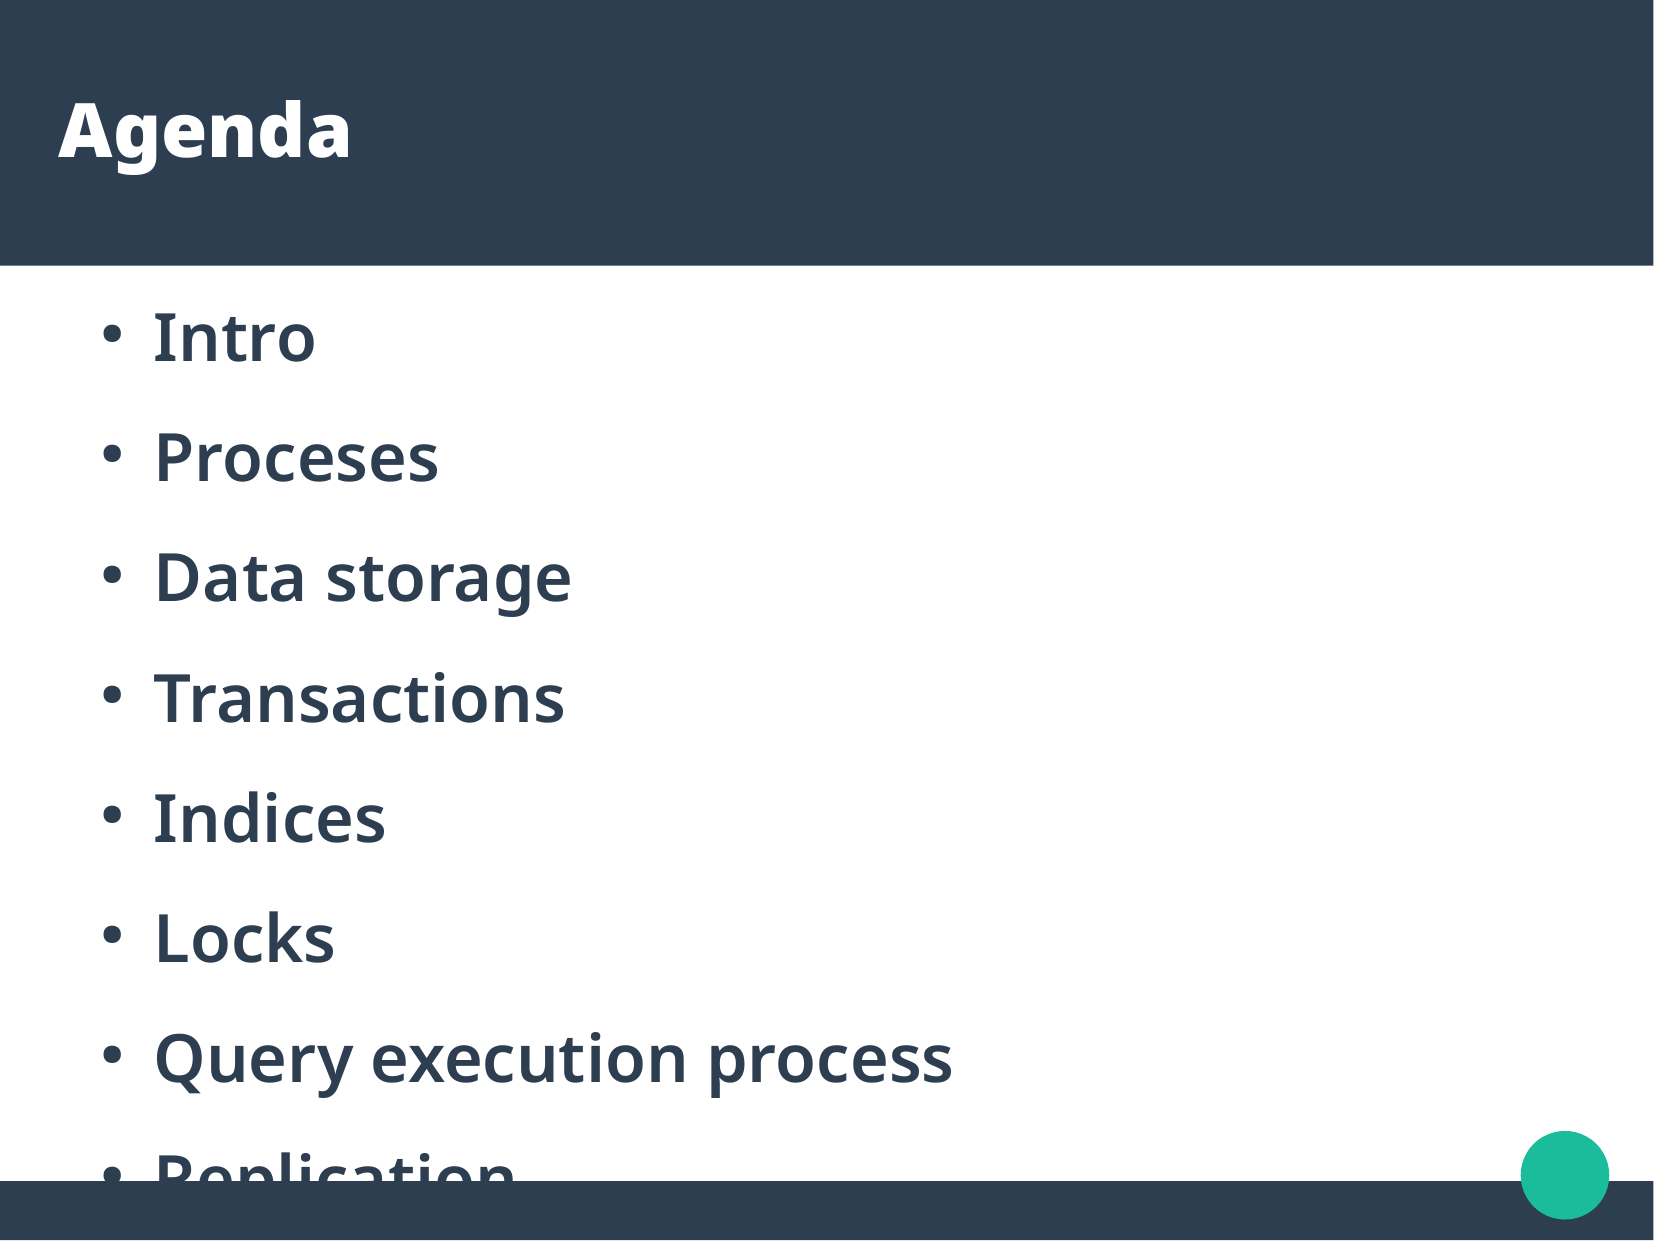

# Agenda
Intro
Proceses
Data storage
Transactions
Indices
Locks
Query execution process
Replication